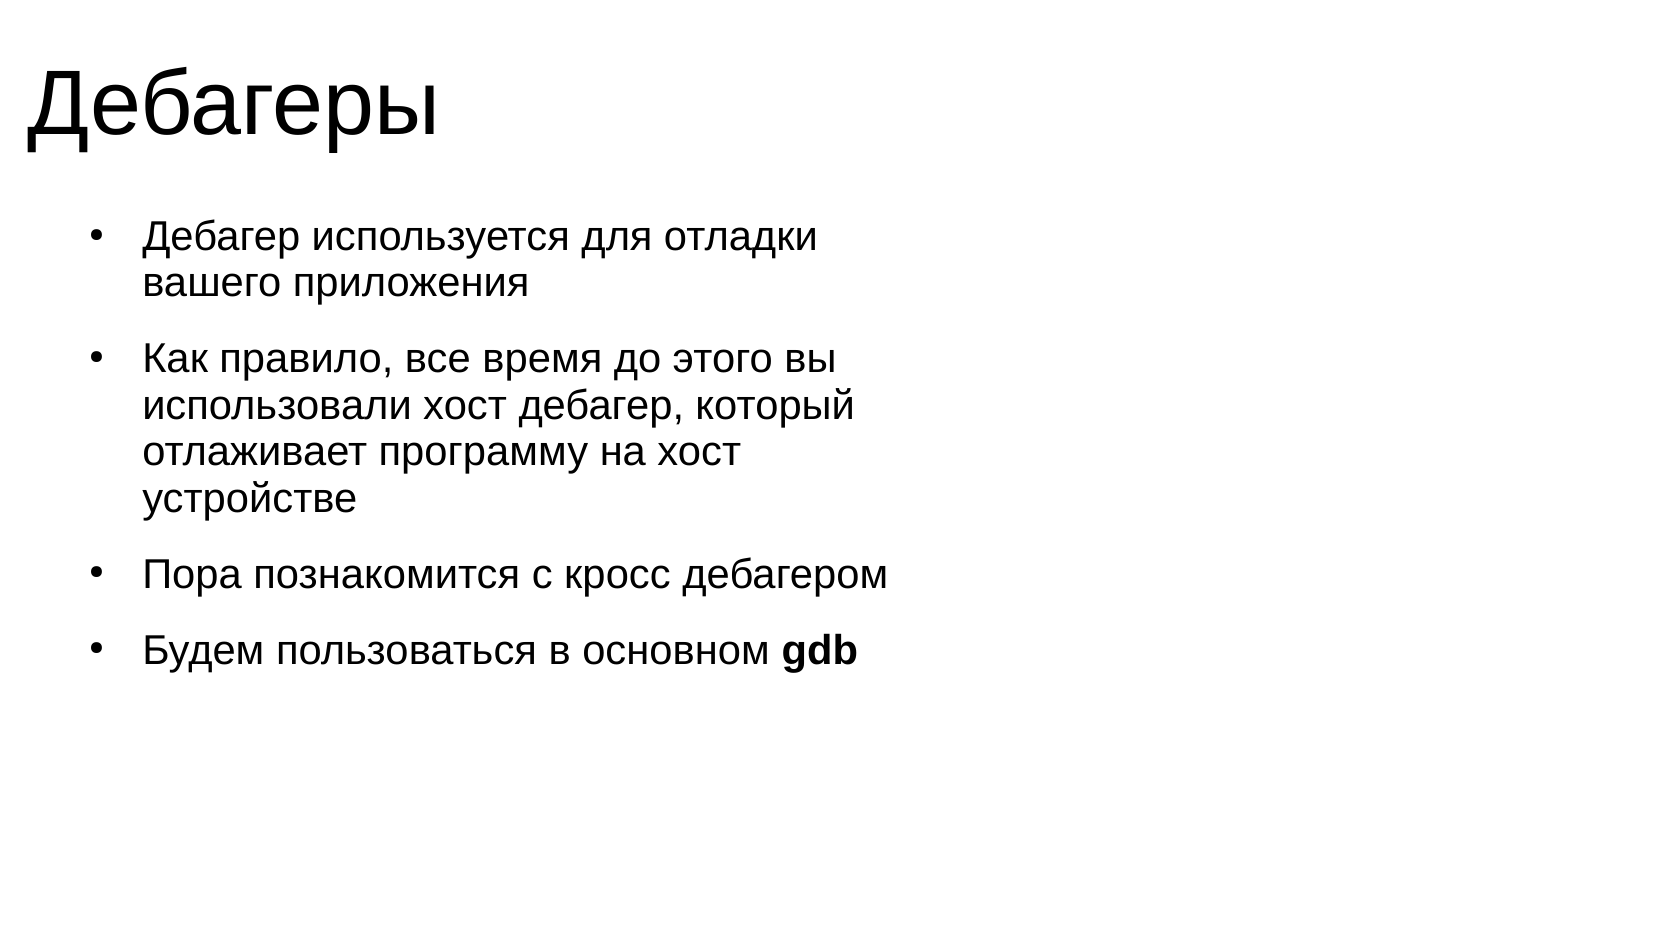

# Дебагеры
Дебагер используется для отладки вашего приложения
Как правило, все время до этого вы использовали хост дебагер, который отлаживает программу на хост устройстве
Пора познакомится с кросс дебагером
Будем пользоваться в основном gdb